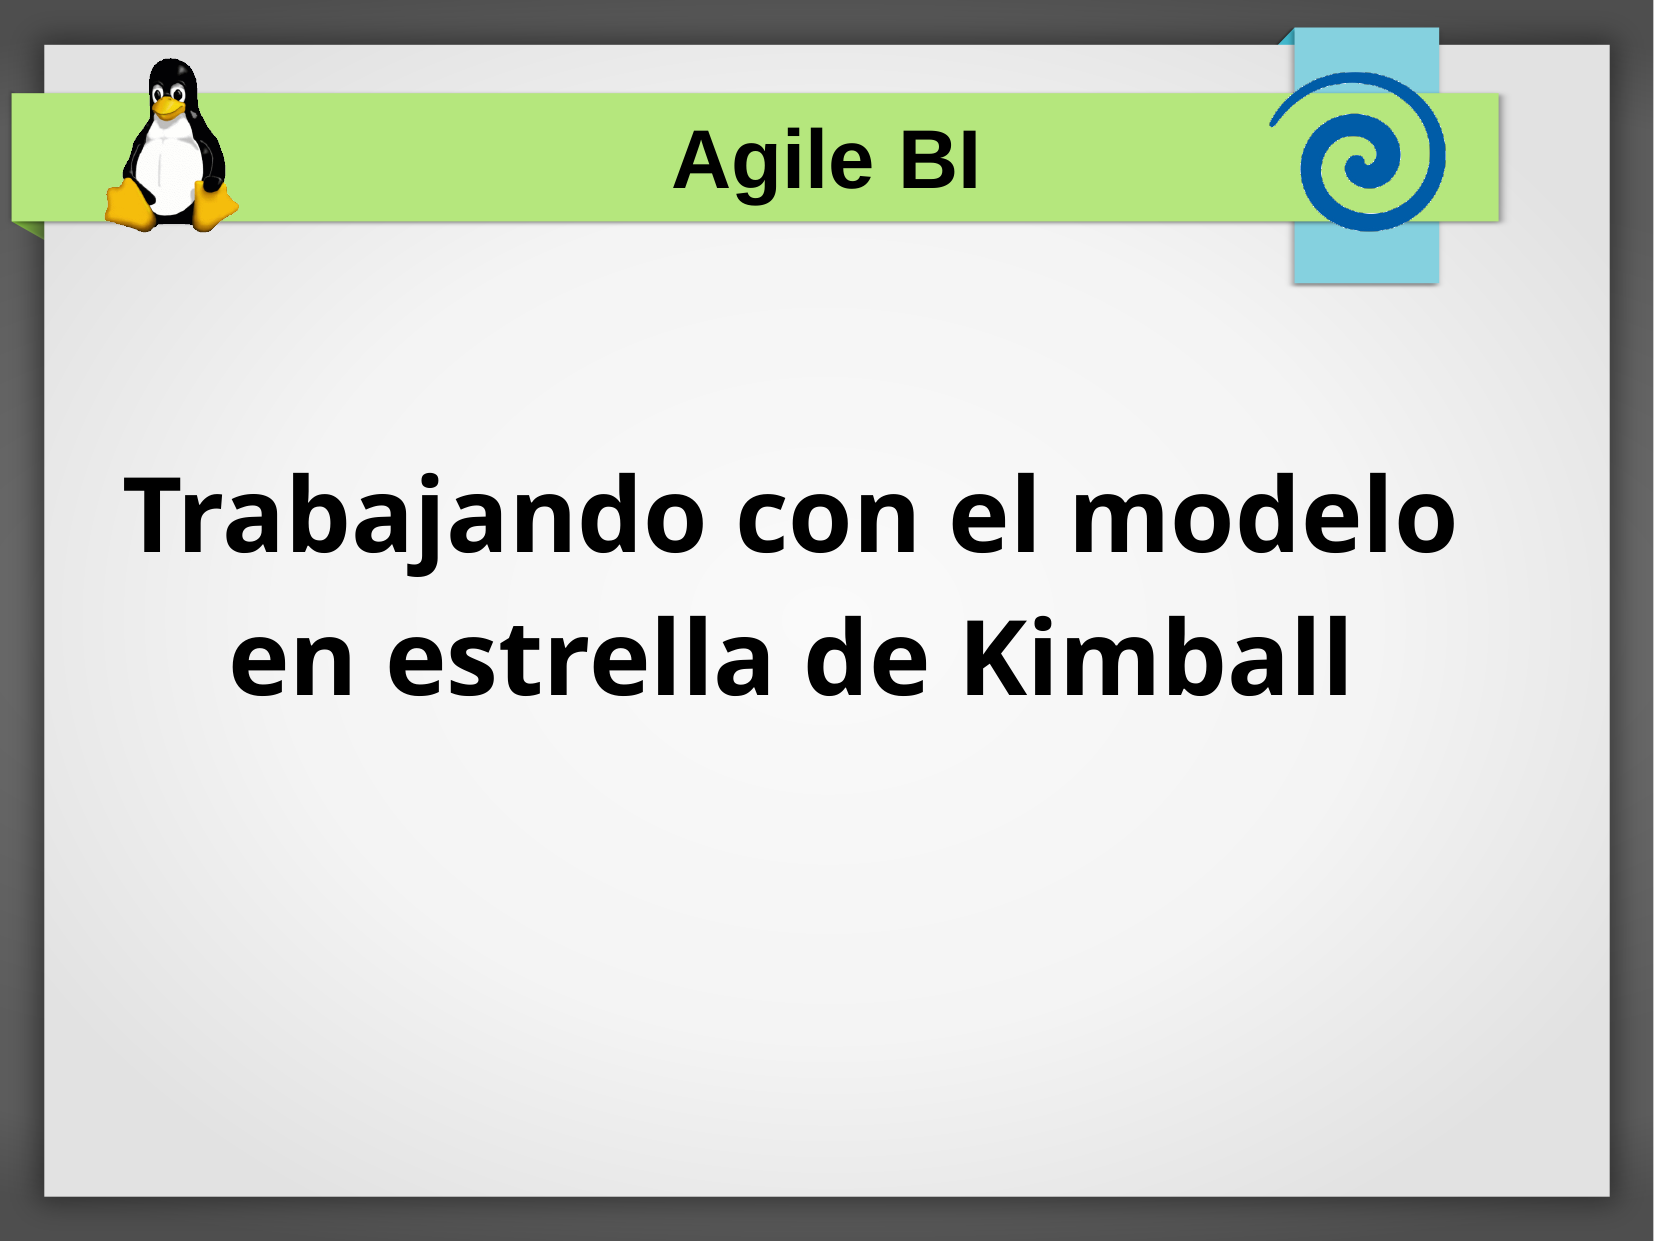

# Agile BI
Trabajando con el modelo en estrella de Kimball